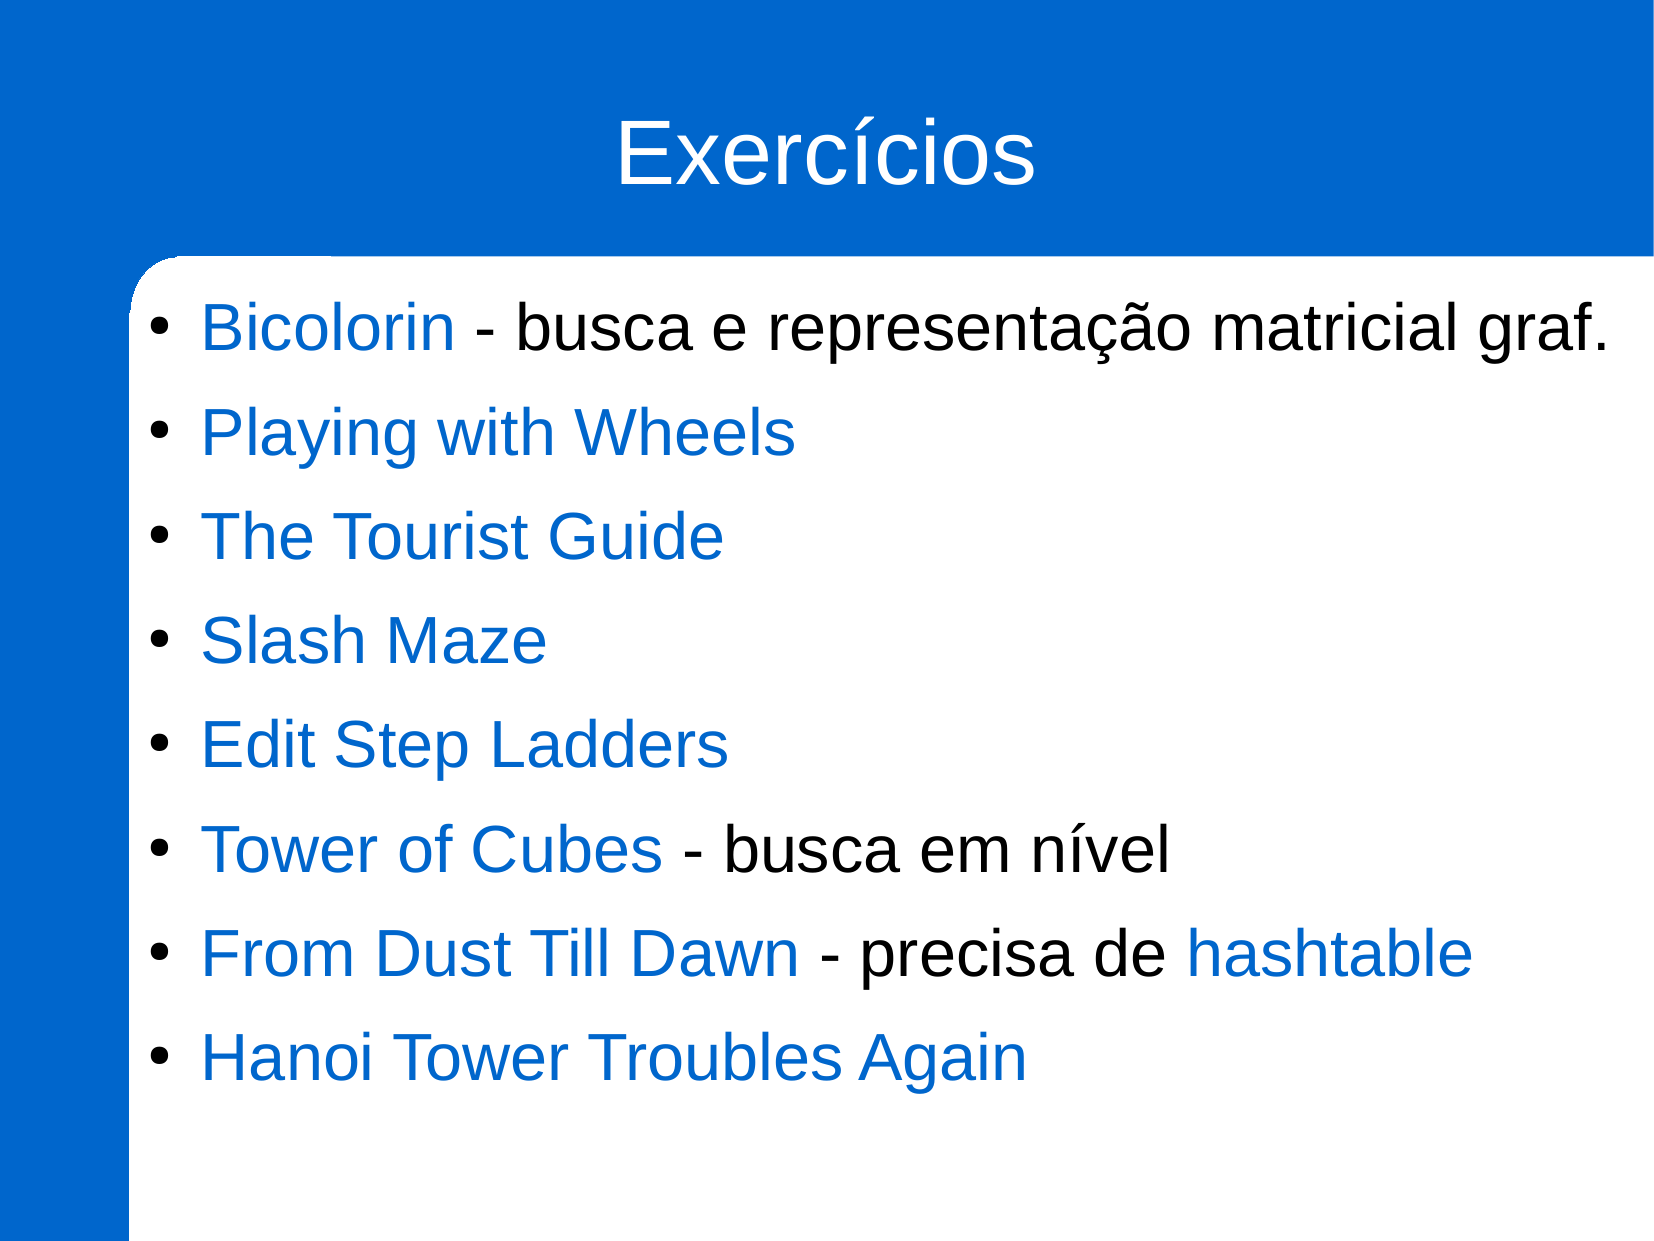

# Exercícios
Bicolorin - busca e representação matricial graf.
Playing with Wheels
The Tourist Guide
Slash Maze
Edit Step Ladders
Tower of Cubes - busca em nível
From Dust Till Dawn - precisa de hashtable
Hanoi Tower Troubles Again